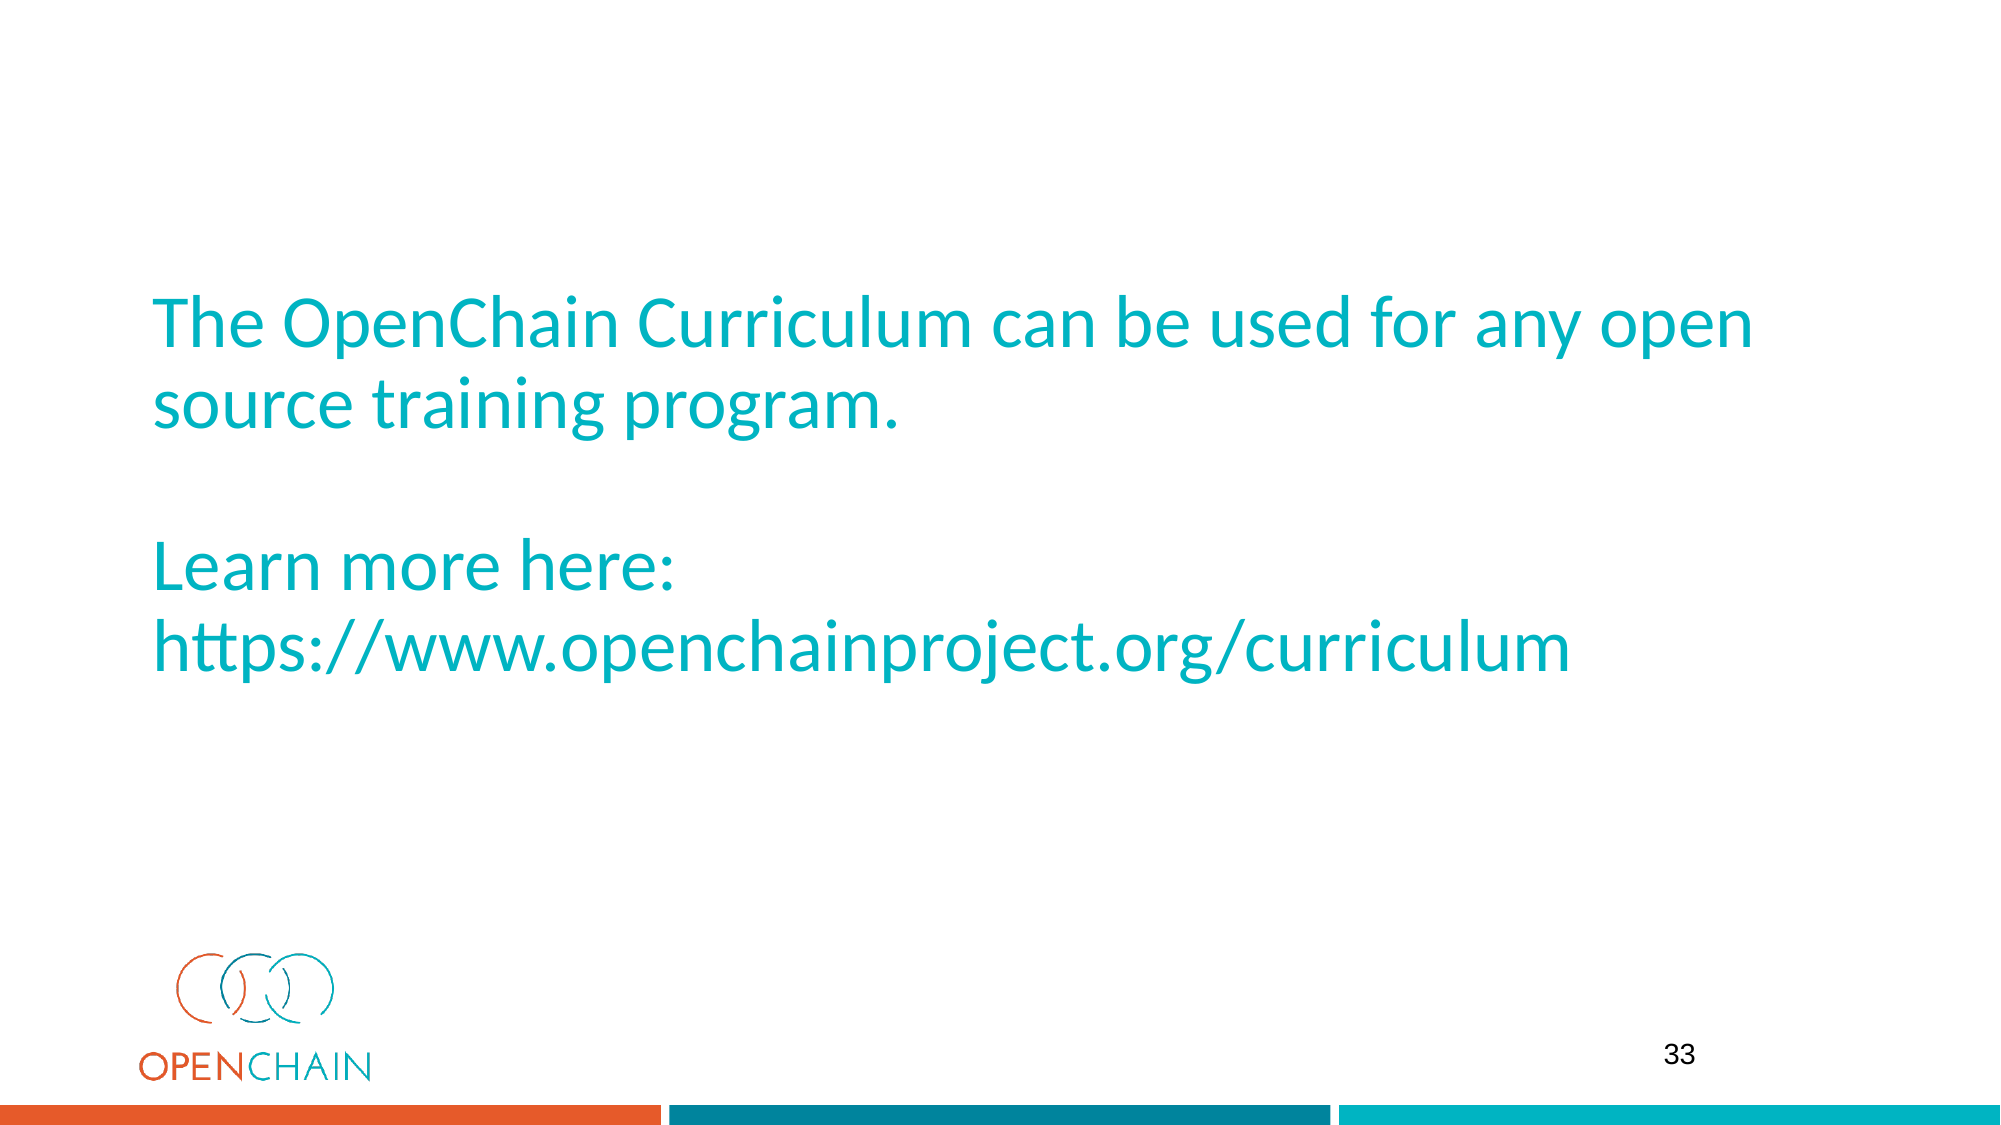

# The OpenChain Curriculum can be used for any open source training program. Learn more here: https://www.openchainproject.org/curriculum